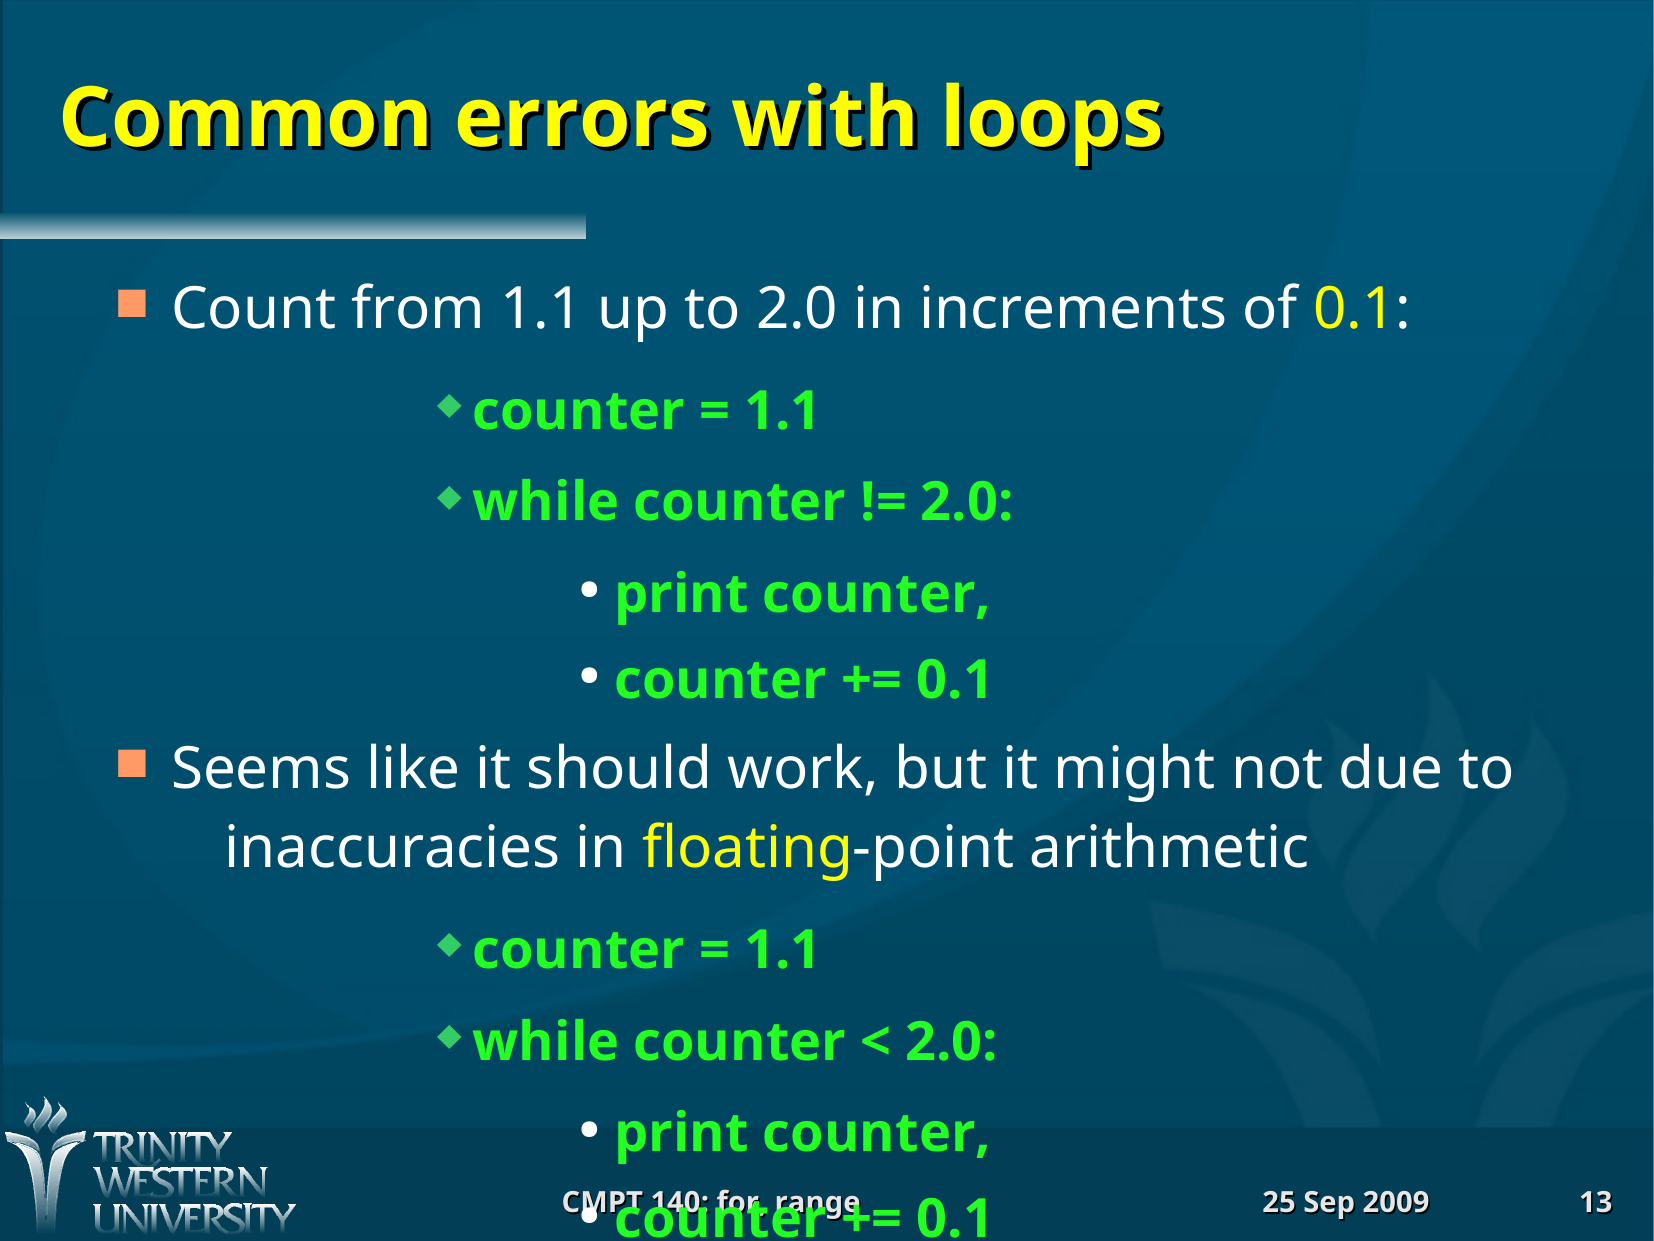

# Common errors with loops
Count from 1.1 up to 2.0 in increments of 0.1:
counter = 1.1
while counter != 2.0:
print counter,
counter += 0.1
Seems like it should work, but it might not due to inaccuracies in floating-point arithmetic
counter = 1.1
while counter < 2.0:
print counter,
counter += 0.1
CMPT 140: for, range
25 Sep 2009
13